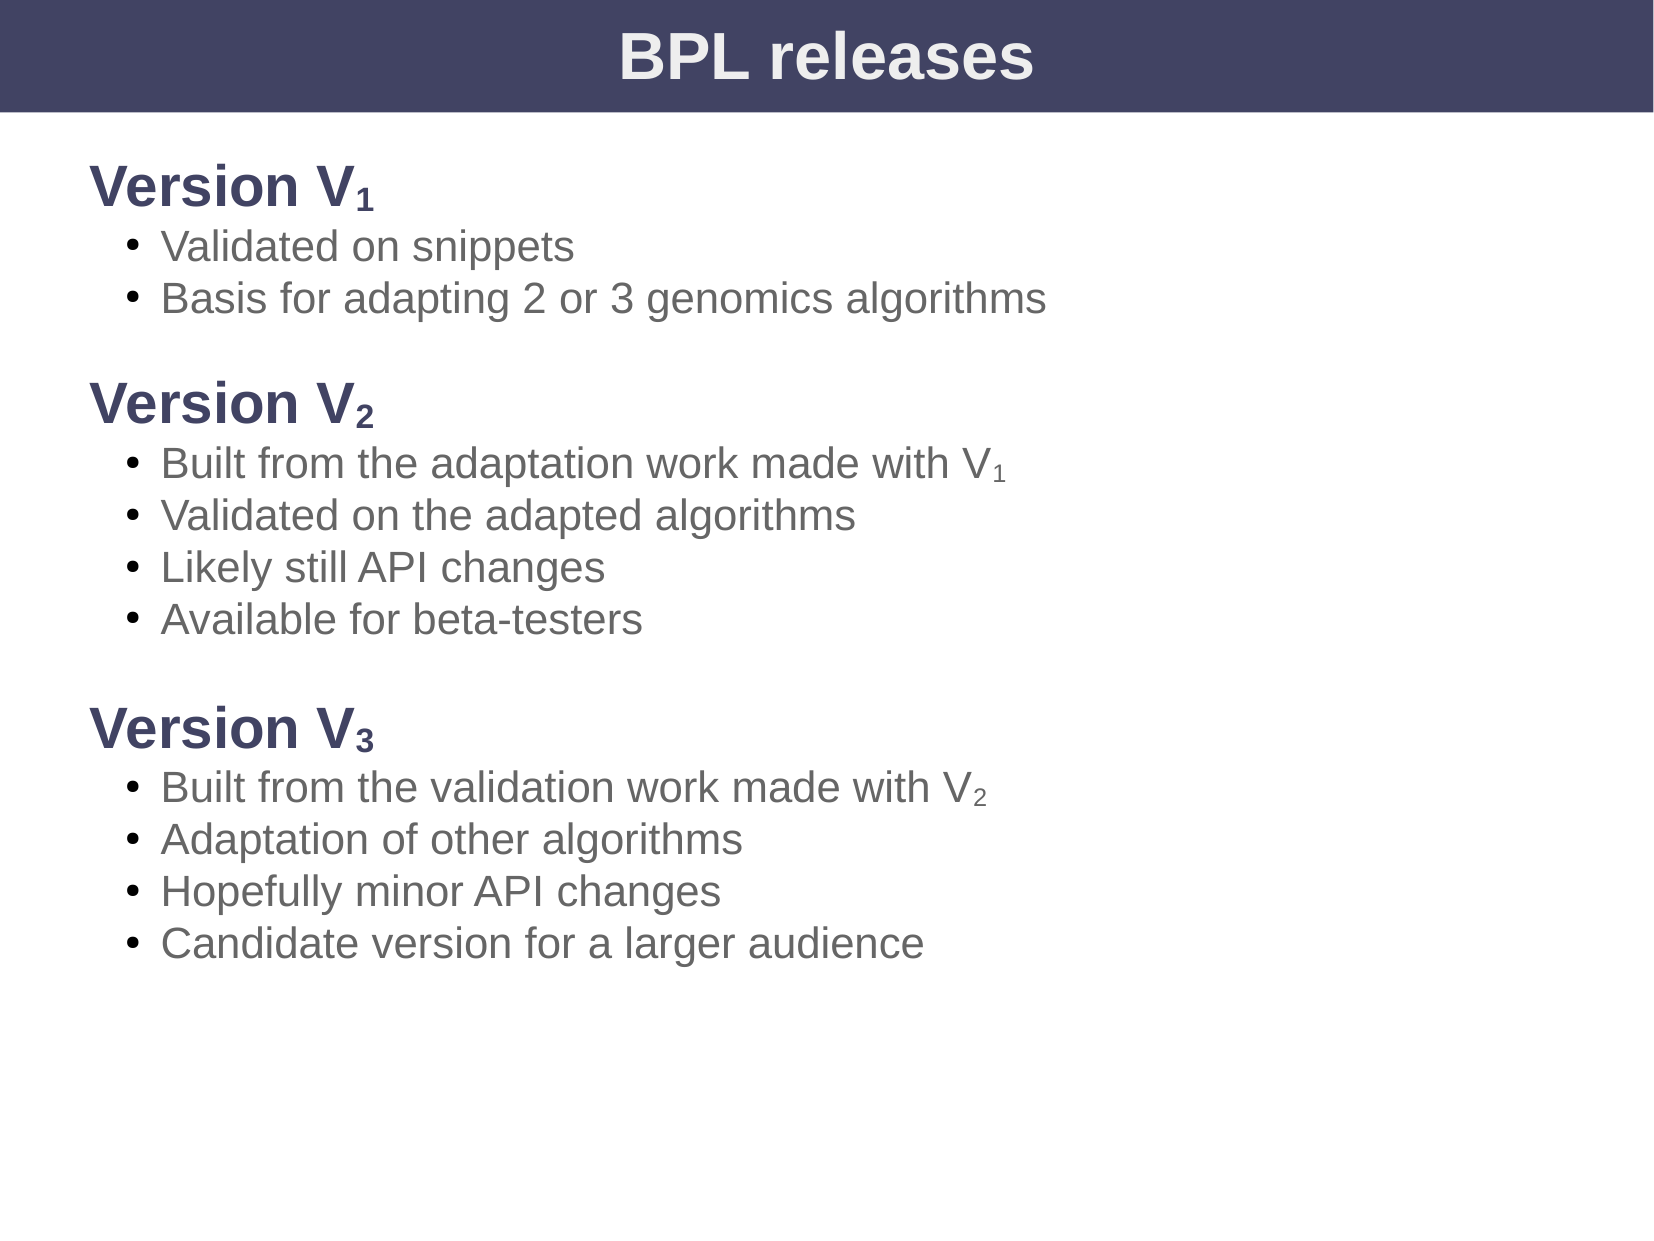

BPL releases
Version V1
Validated on snippets
Basis for adapting 2 or 3 genomics algorithms
Version V2
Built from the adaptation work made with V1
Validated on the adapted algorithms
Likely still API changes
Available for beta-testers
Version V3
Built from the validation work made with V2
Adaptation of other algorithms
Hopefully minor API changes
Candidate version for a larger audience